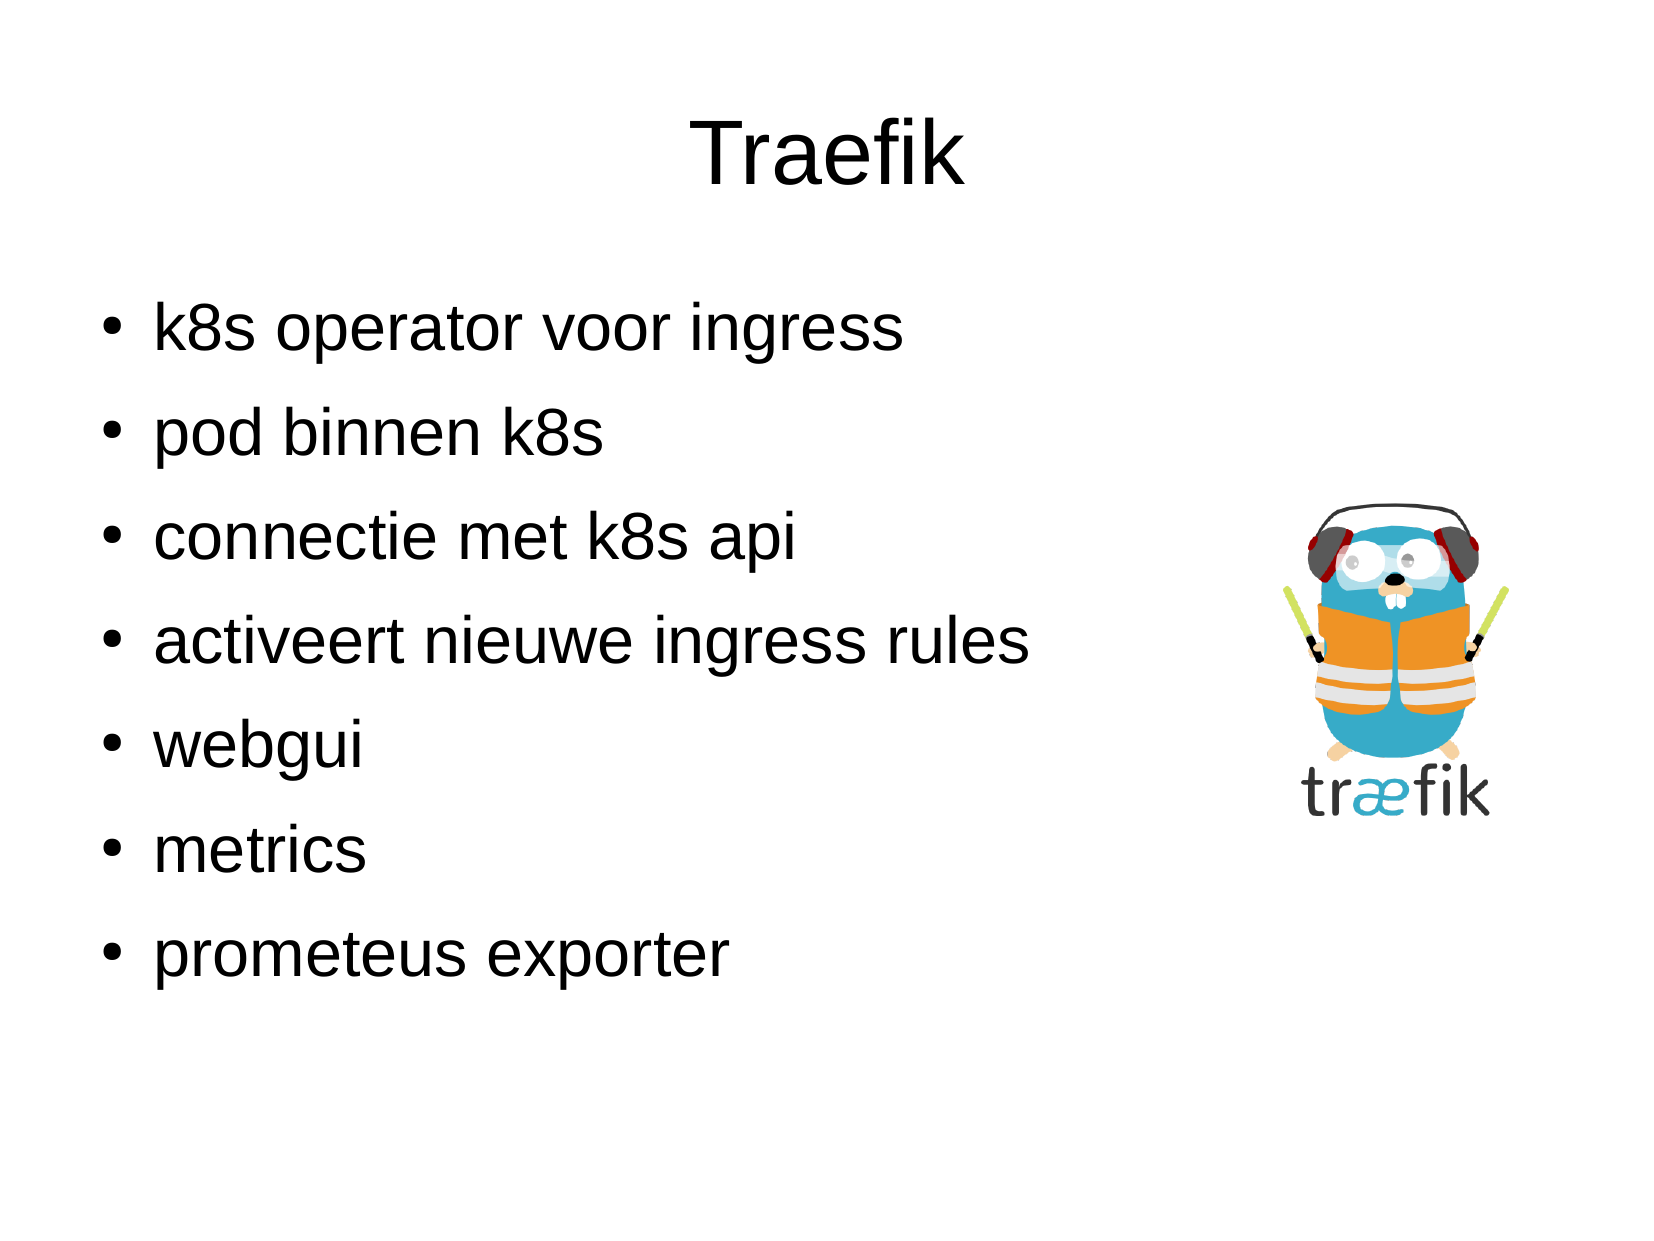

# Traefik
k8s operator voor ingress
pod binnen k8s
connectie met k8s api
activeert nieuwe ingress rules
webgui
metrics
prometeus exporter